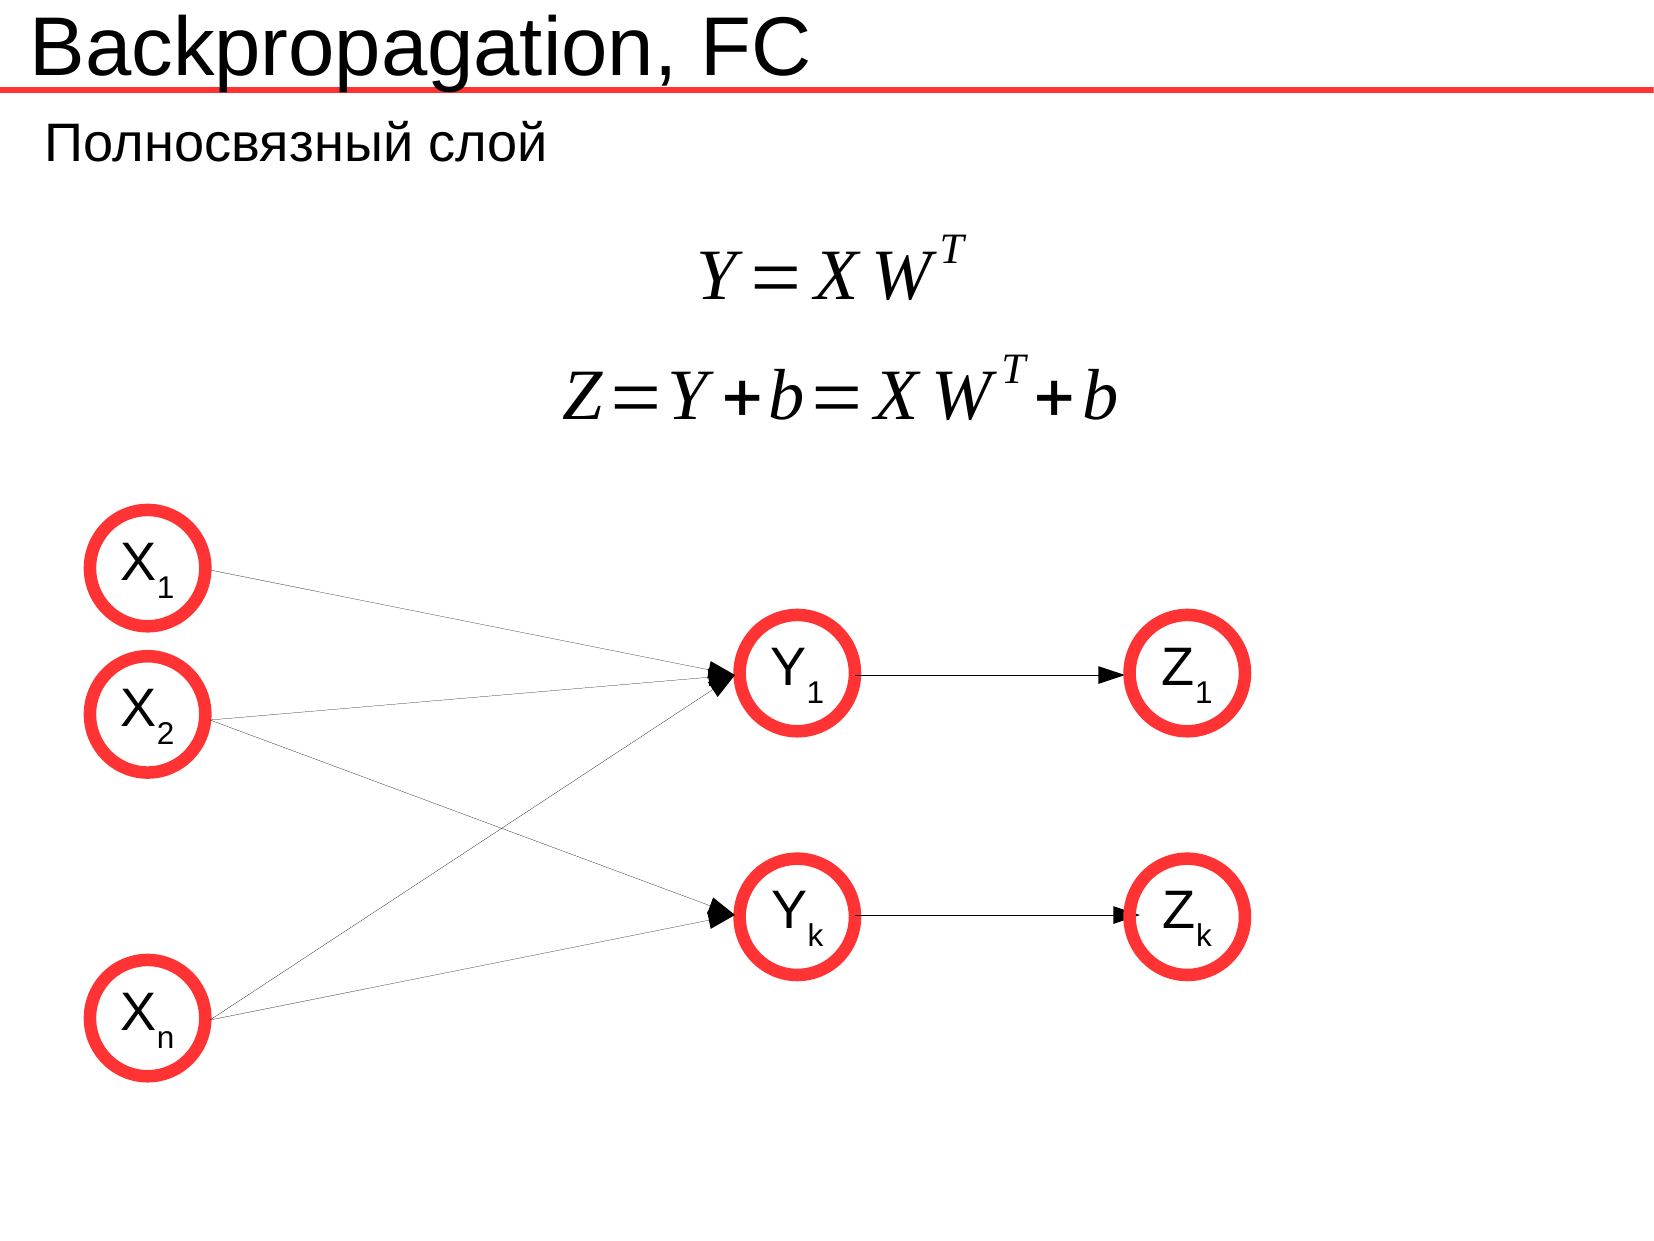

# Backpropagation, FC
Полносвязный слой
X1
Y1
Z1
X2
Yk
Zk
Xn